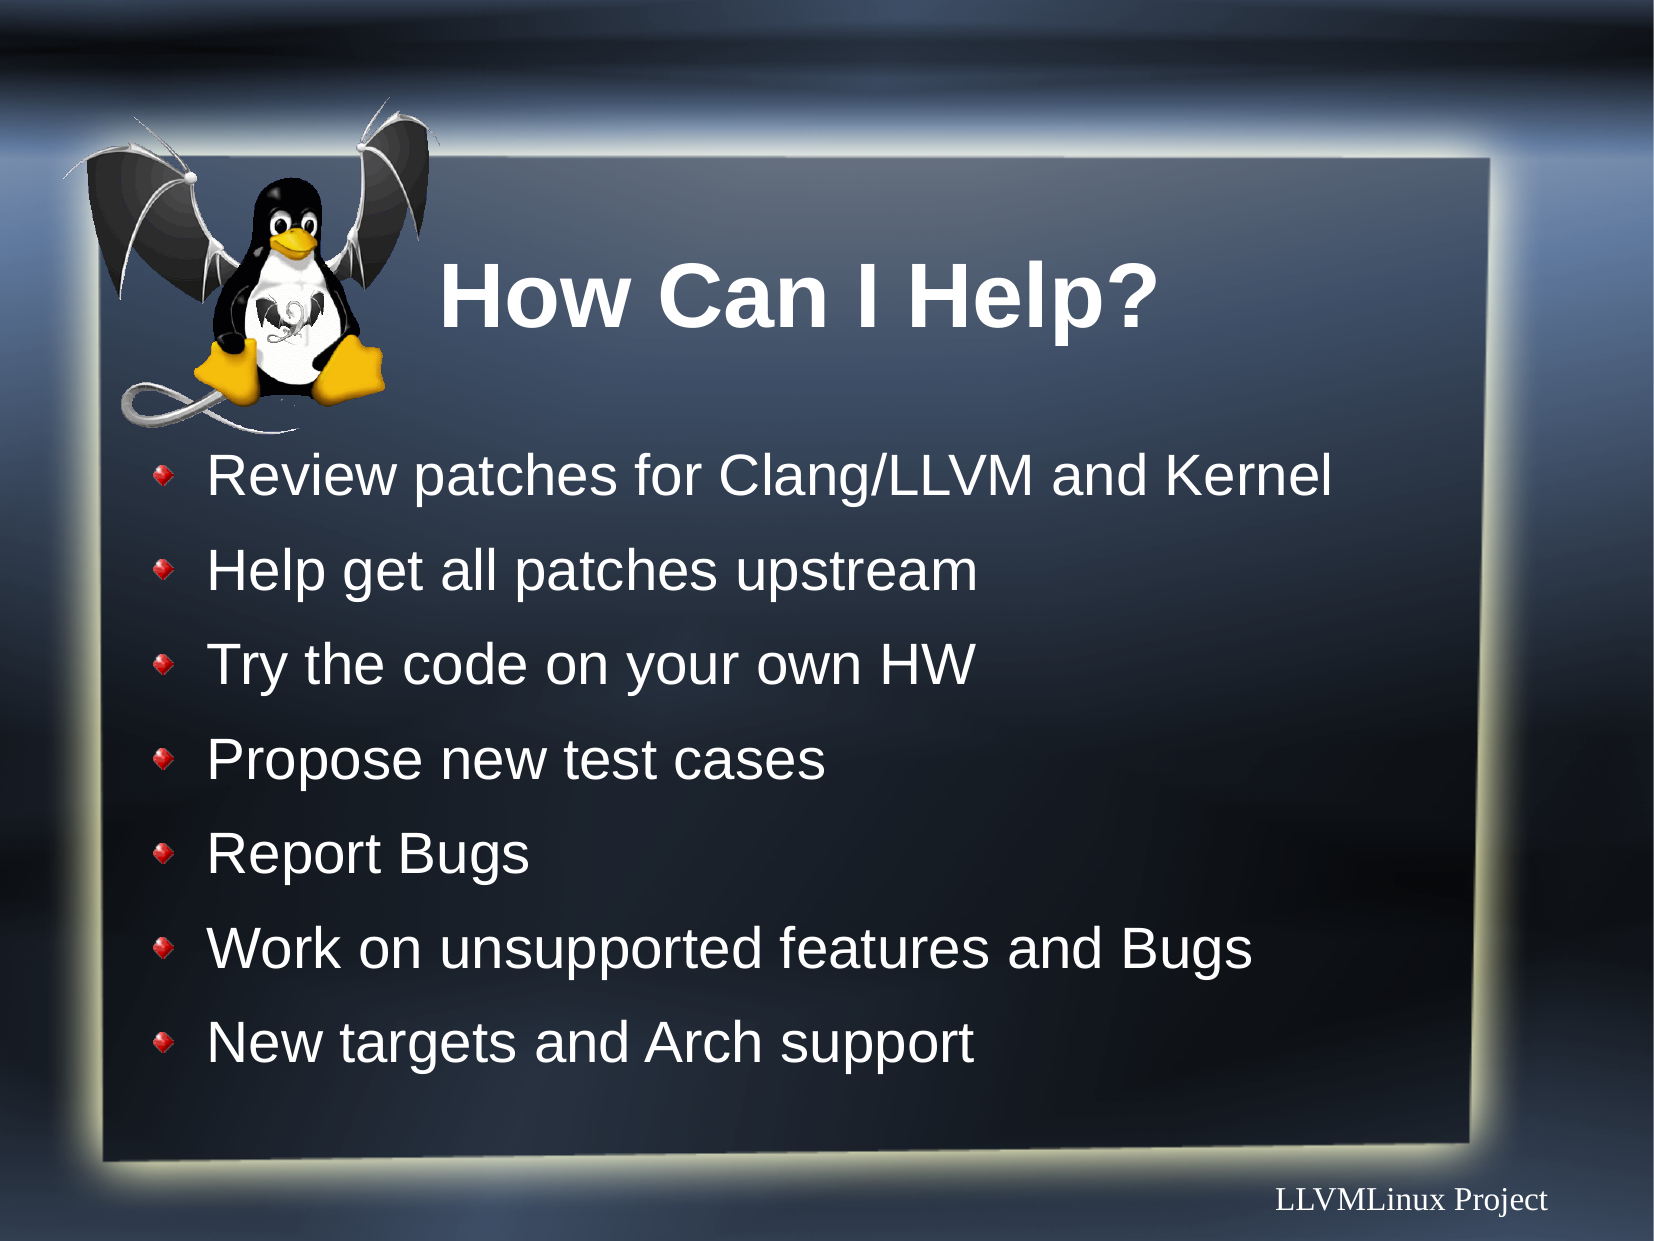

# How Can I Help?
Review patches for Clang/LLVM and Kernel
Help get all patches upstream
Try the code on your own HW
Propose new test cases
Report Bugs
Work on unsupported features and Bugs
New targets and Arch support